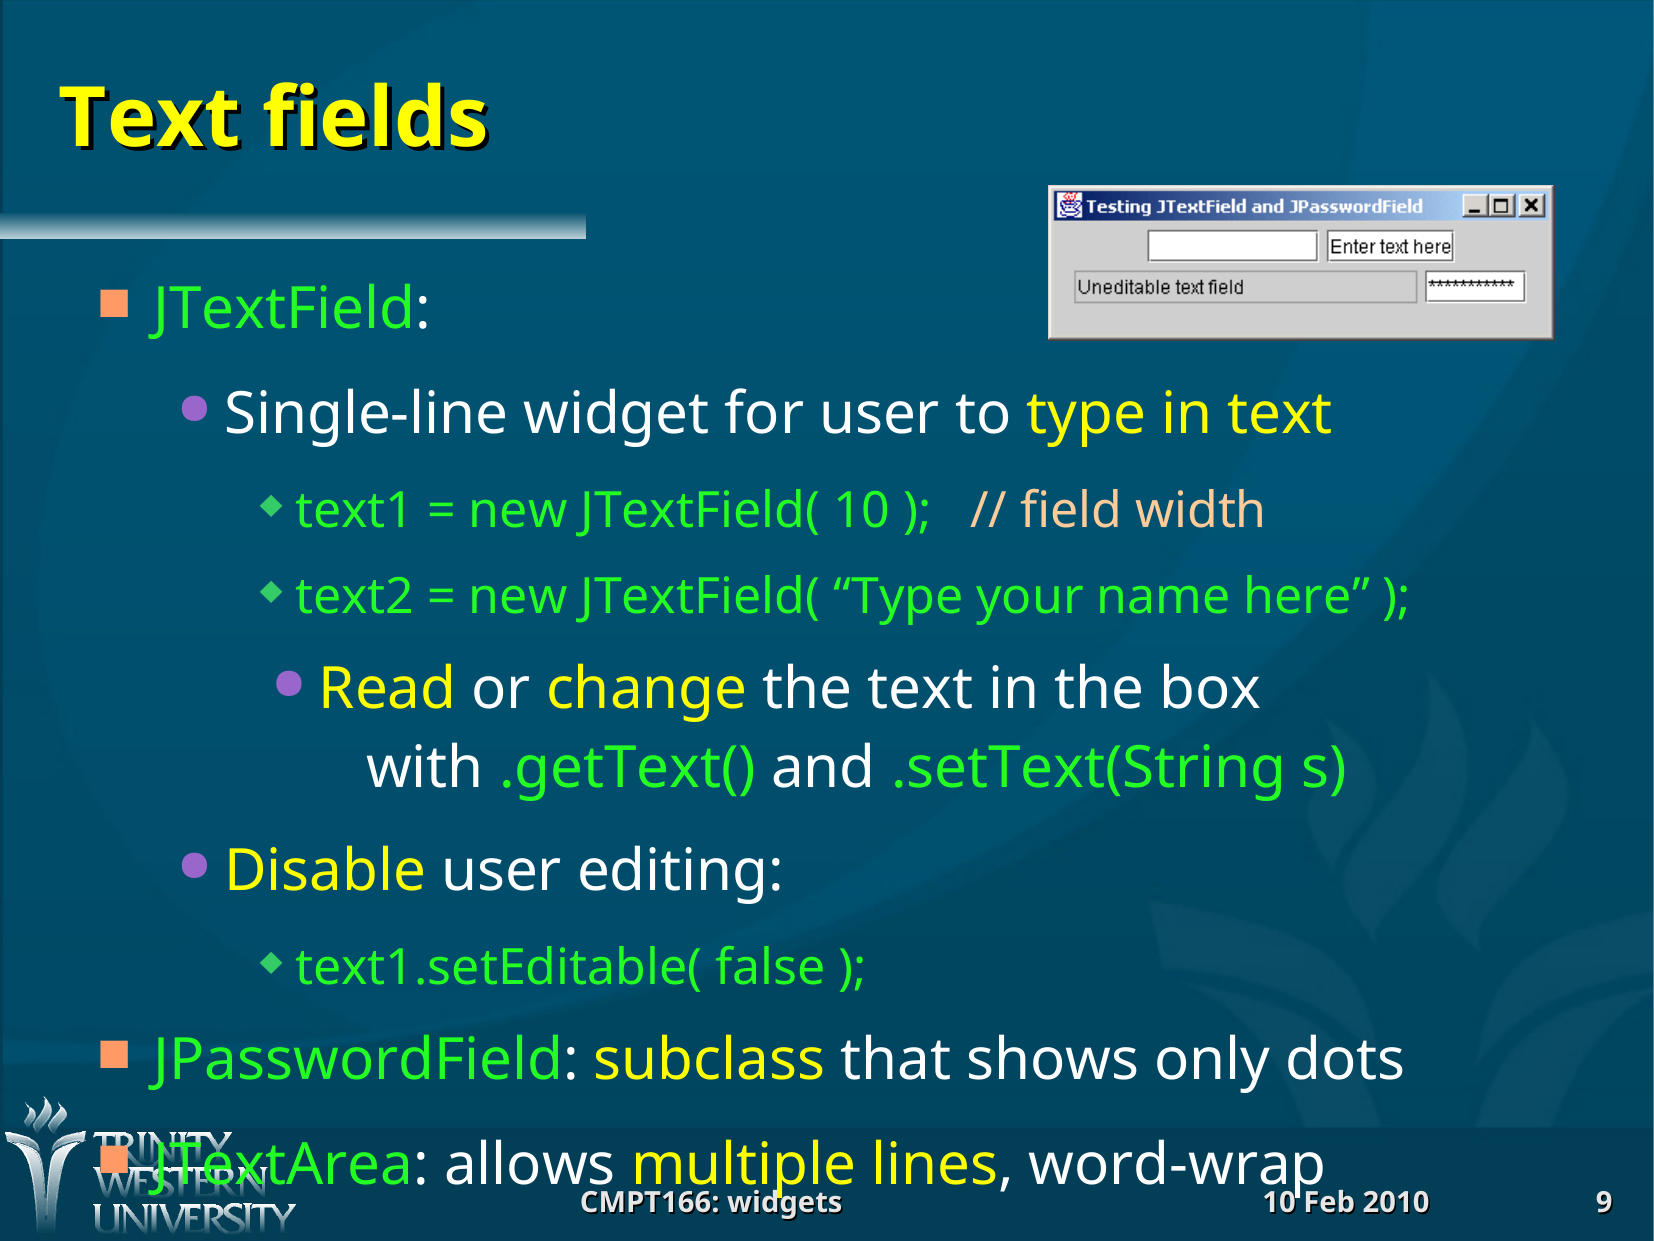

# Text fields
JTextField:
Single-line widget for user to type in text
text1 = new JTextField( 10 );	// field width
text2 = new JTextField( “Type your name here” );
Read or change the text in the box with .getText() and .setText(String s)
Disable user editing:
text1.setEditable( false );
JPasswordField: subclass that shows only dots
JTextArea: allows multiple lines, word-wrap
CMPT166: widgets
10 Feb 2010
9